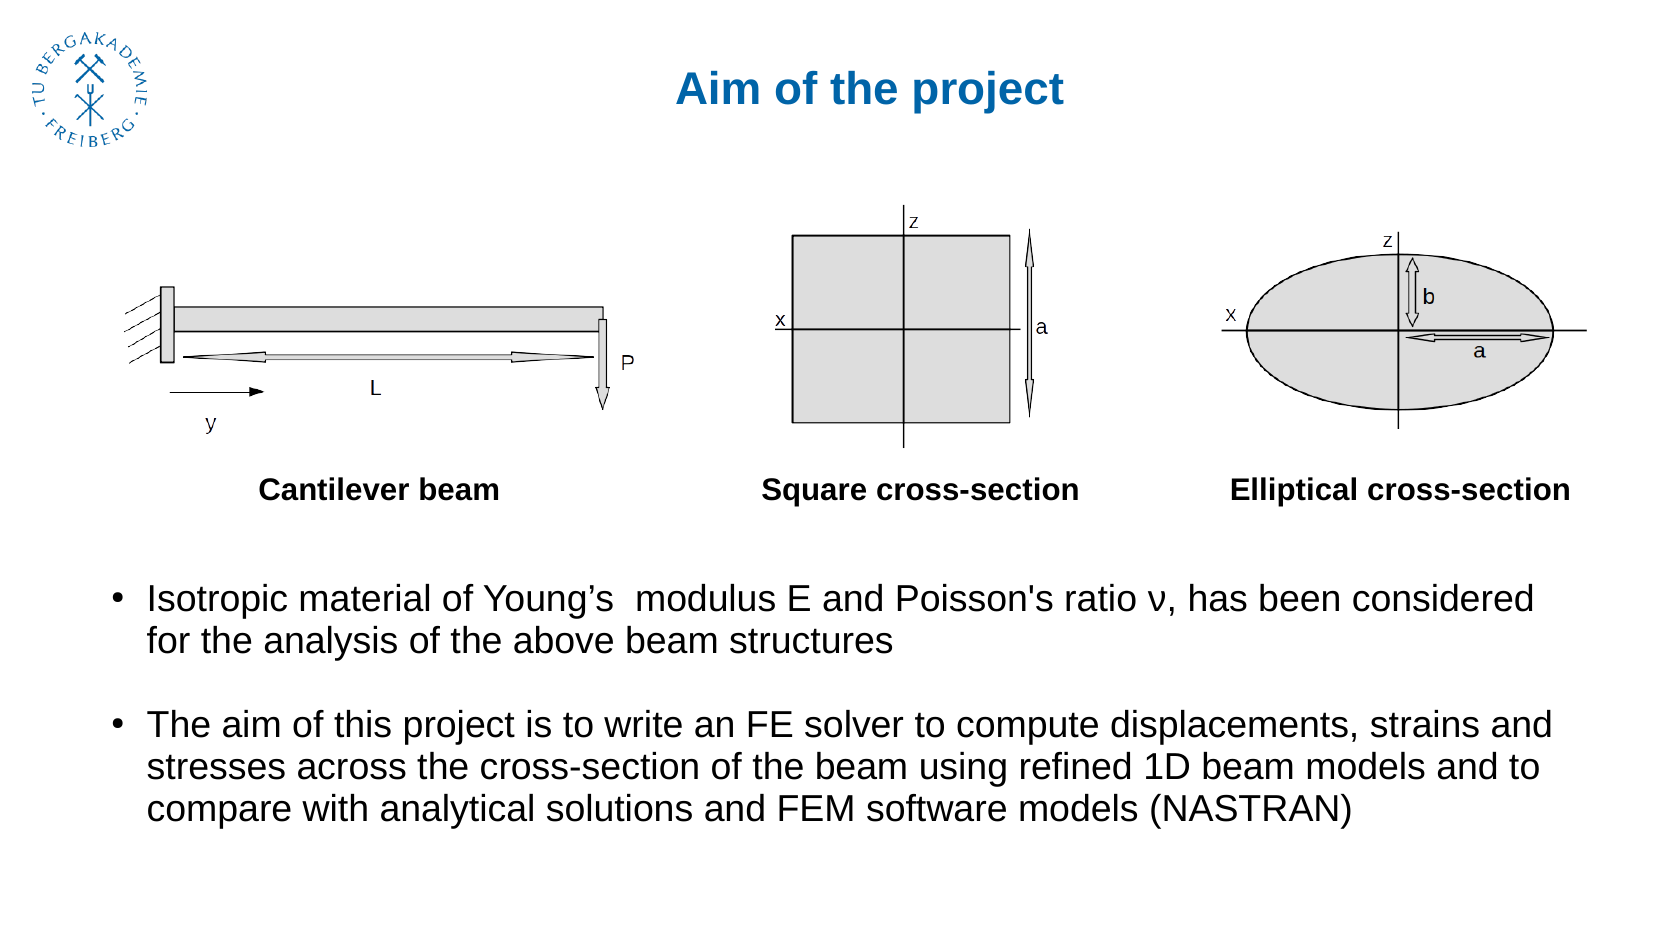

# Aim of the project
Square cross-section
Cantilever beam
Elliptical cross-section
Isotropic material of Young’s modulus E and Poisson's ratio ν, has been considered for the analysis of the above beam structures
The aim of this project is to write an FE solver to compute displacements, strains and stresses across the cross-section of the beam using refined 1D beam models and to compare with analytical solutions and FEM software models (NASTRAN)